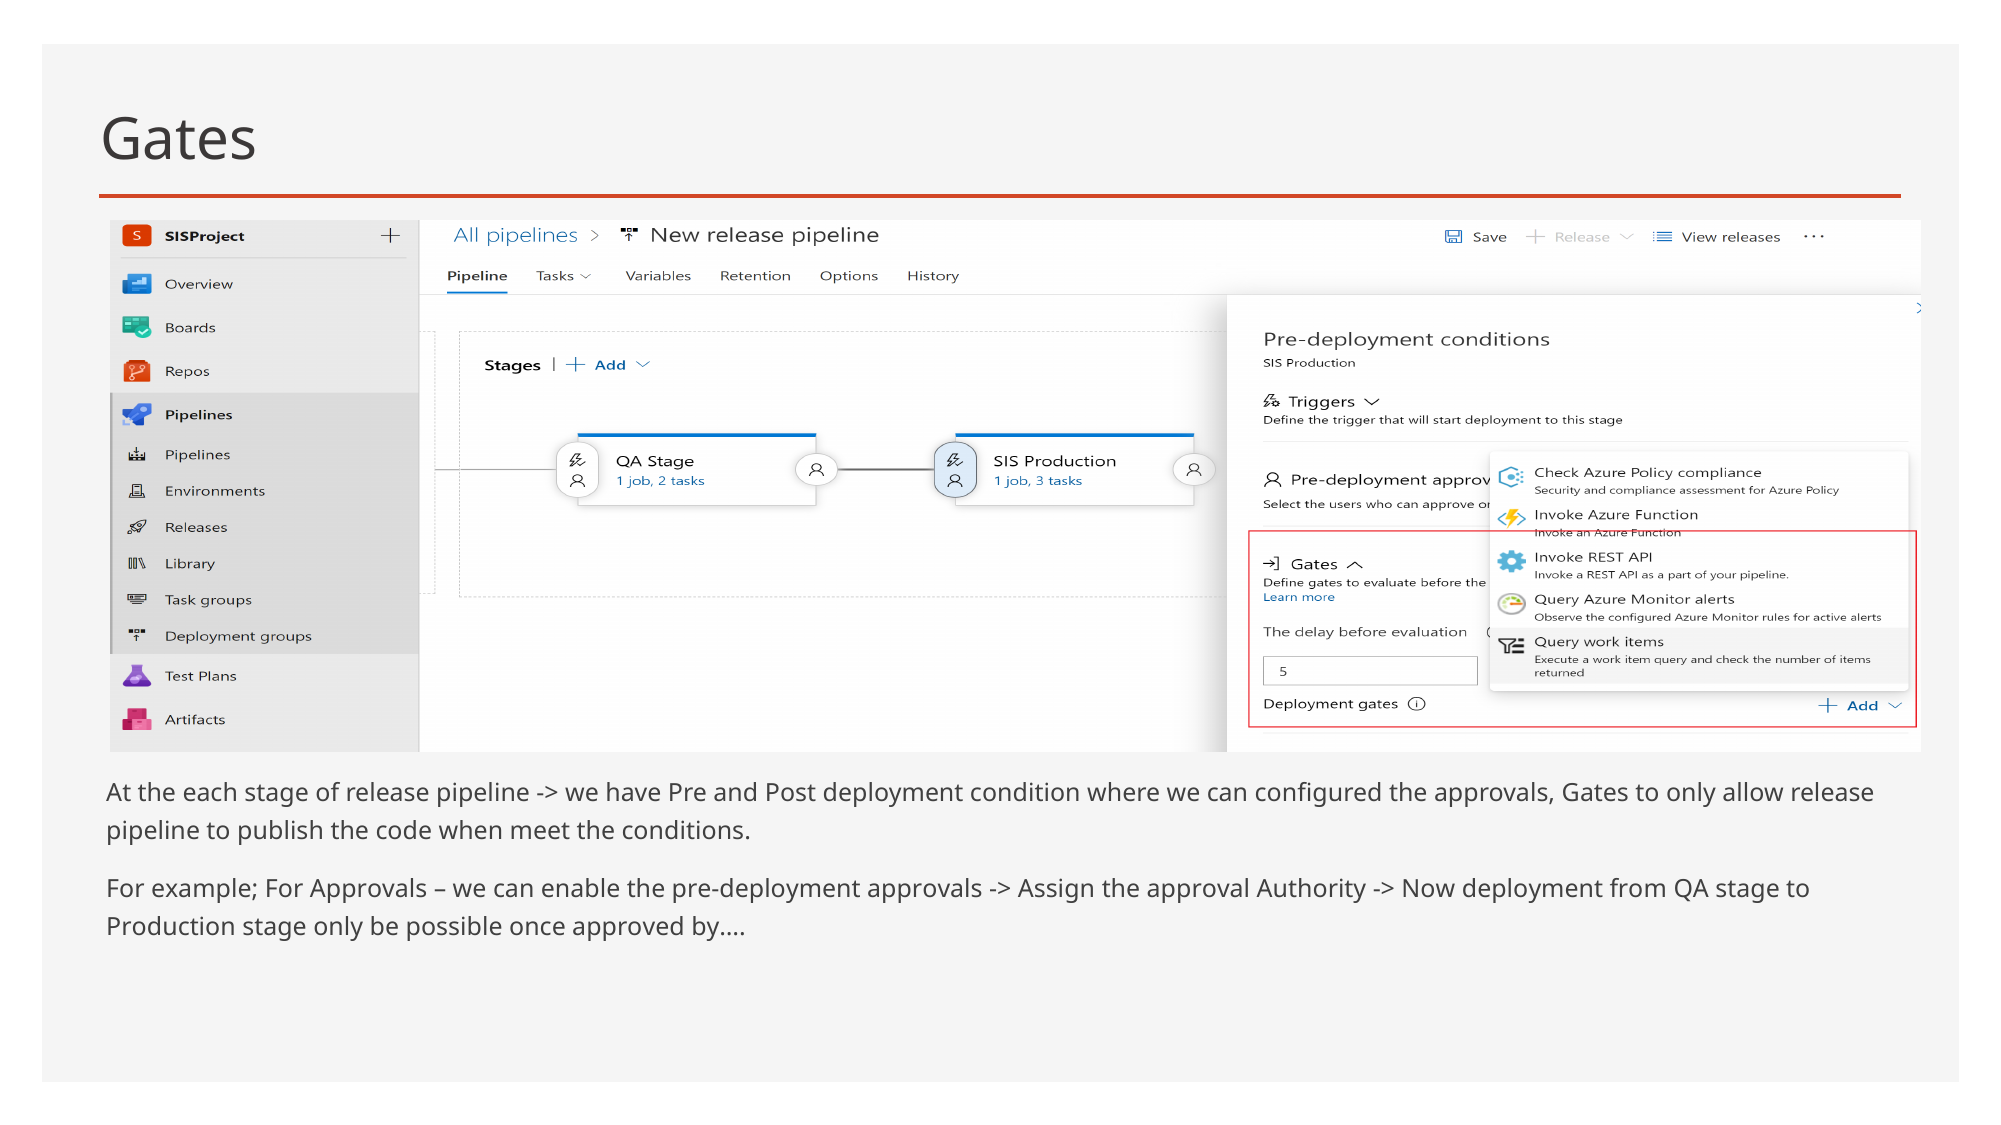

# Gates
At the each stage of release pipeline -> we have Pre and Post deployment condition where we can configured the approvals, Gates to only allow release pipeline to publish the code when meet the conditions.
For example; For Approvals – we can enable the pre-deployment approvals -> Assign the approval Authority -> Now deployment from QA stage to Production stage only be possible once approved by….